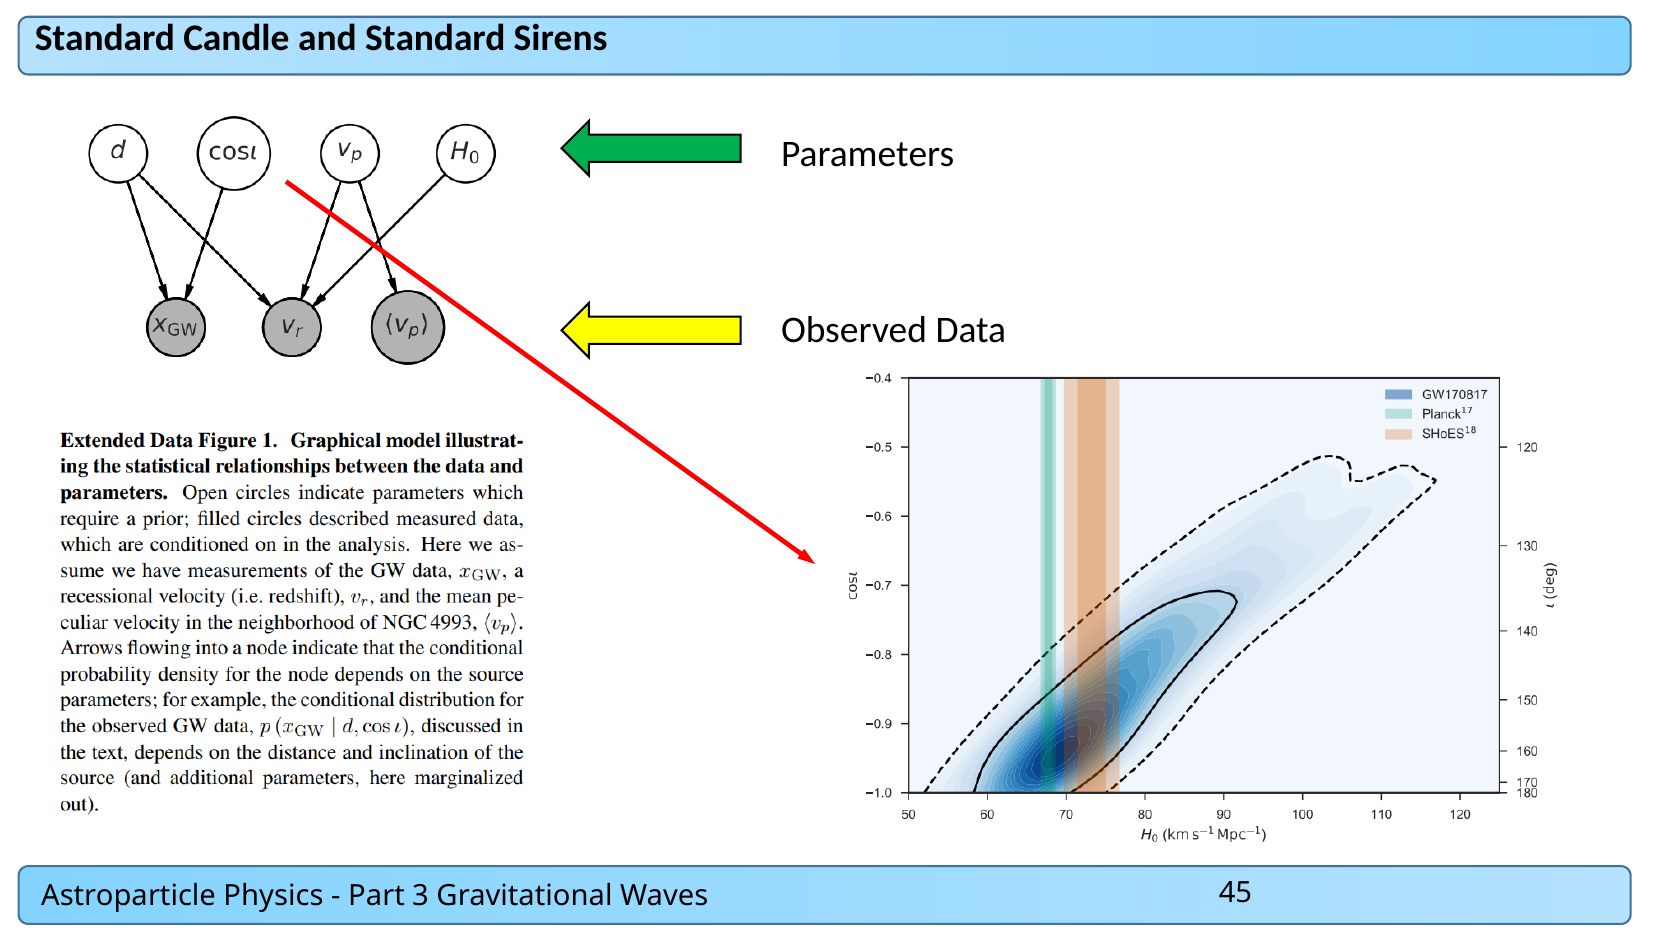

Standard Candle and Standard Sirens
Parameters
Observed Data
Astroparticle Physics - Part 3 Gravitational Waves